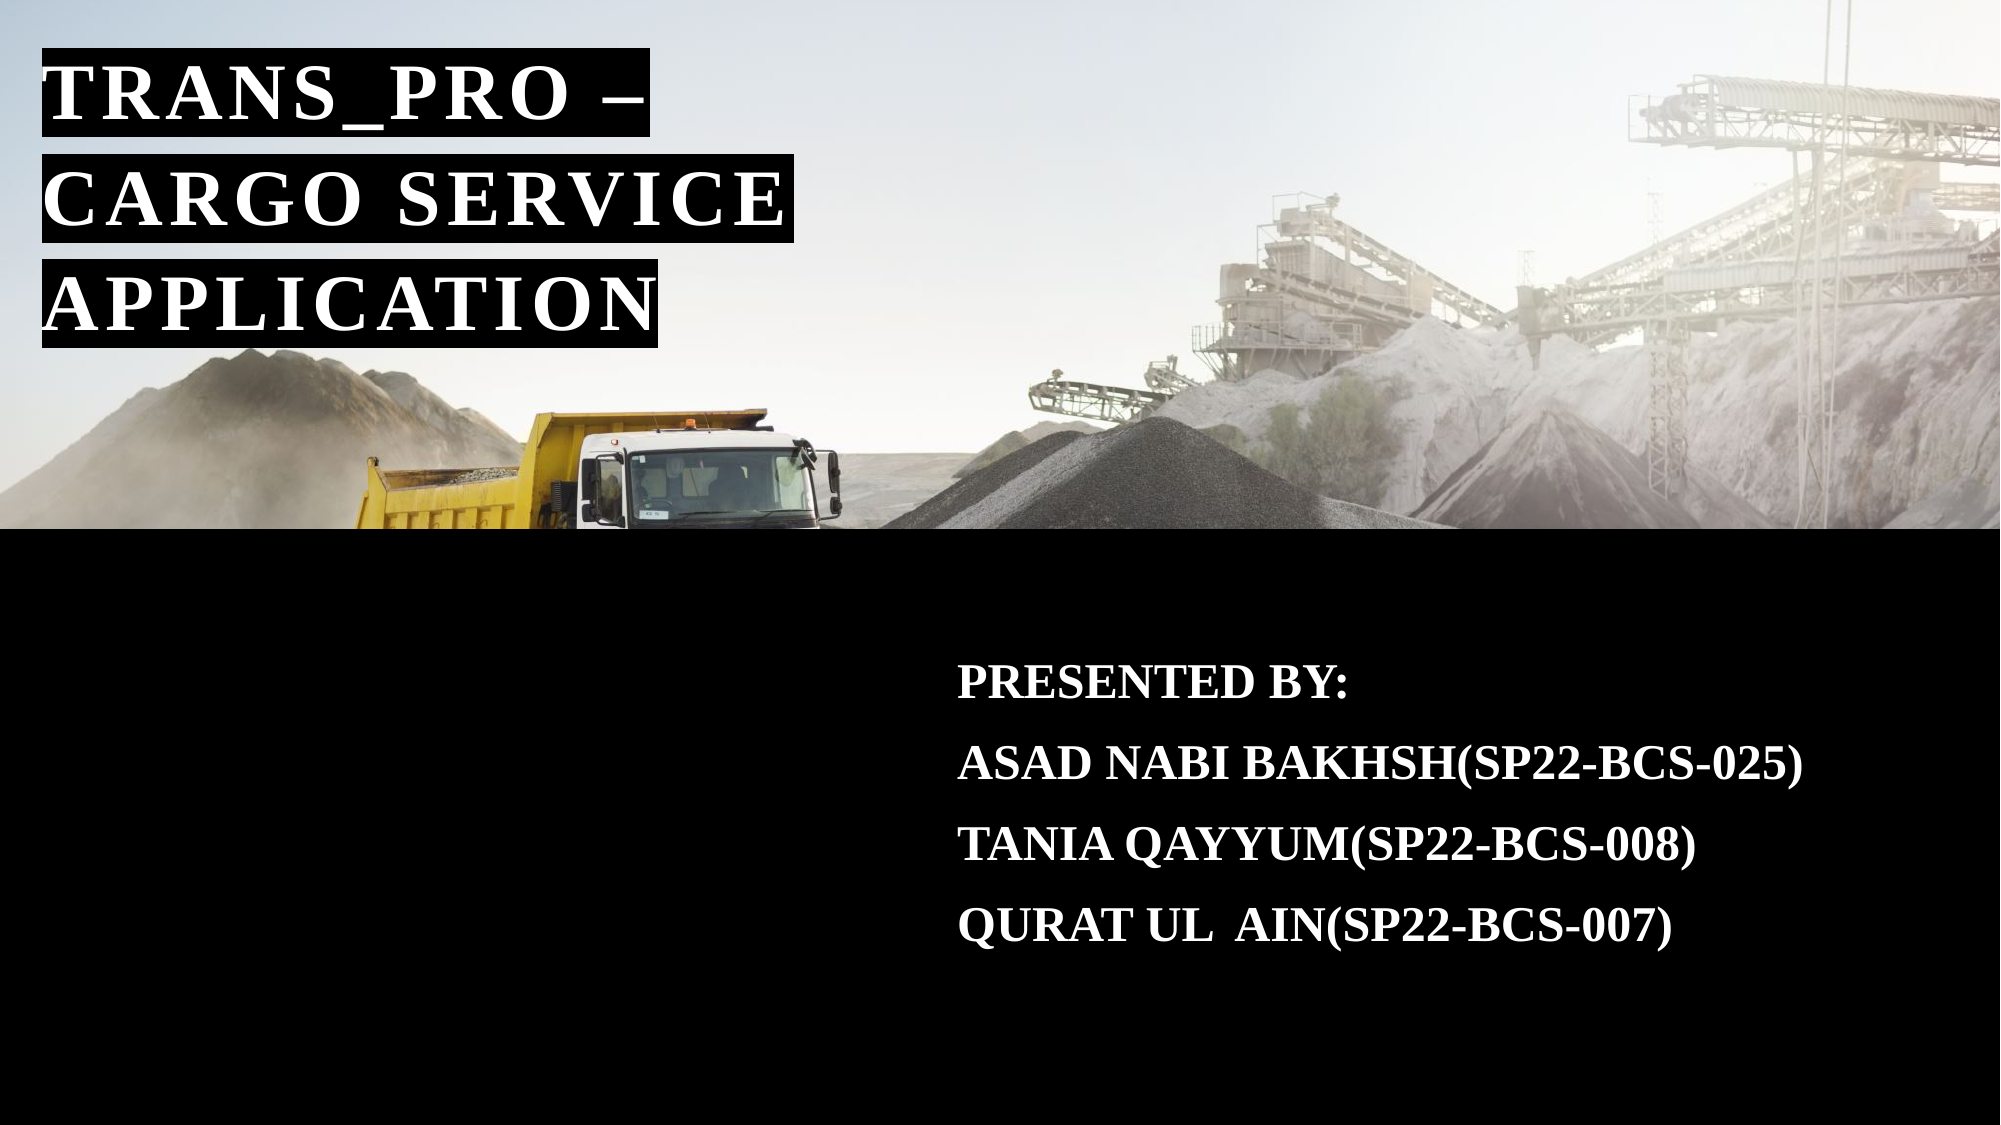

# Trans_Pro –Cargo service application
PRESENTED BY:
ASAD NABI BAKHSH(SP22-BCS-025)
TANIA QAYYUM(SP22-BCS-008)
QURAT UL AIN(SP22-BCS-007)